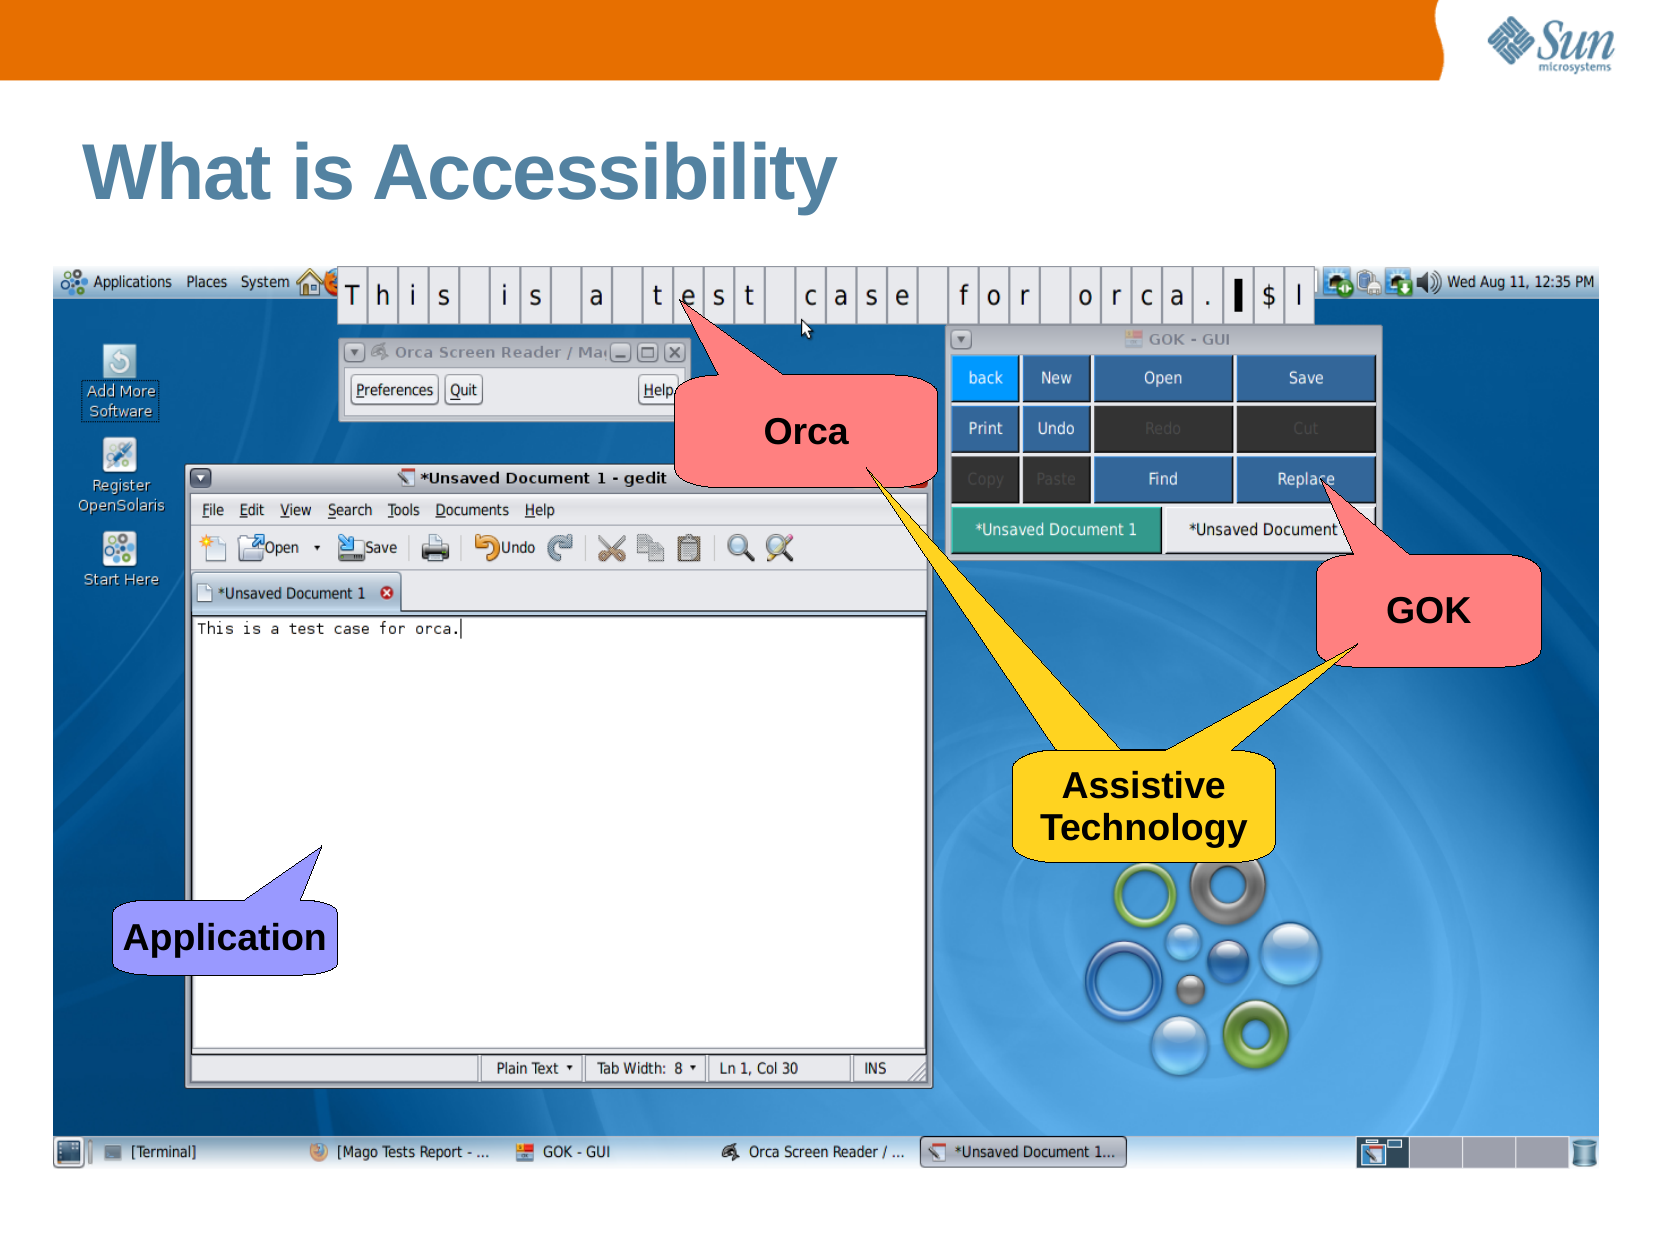

# What is Accessibility
Orca
GOK
Assistive
Technology
Application